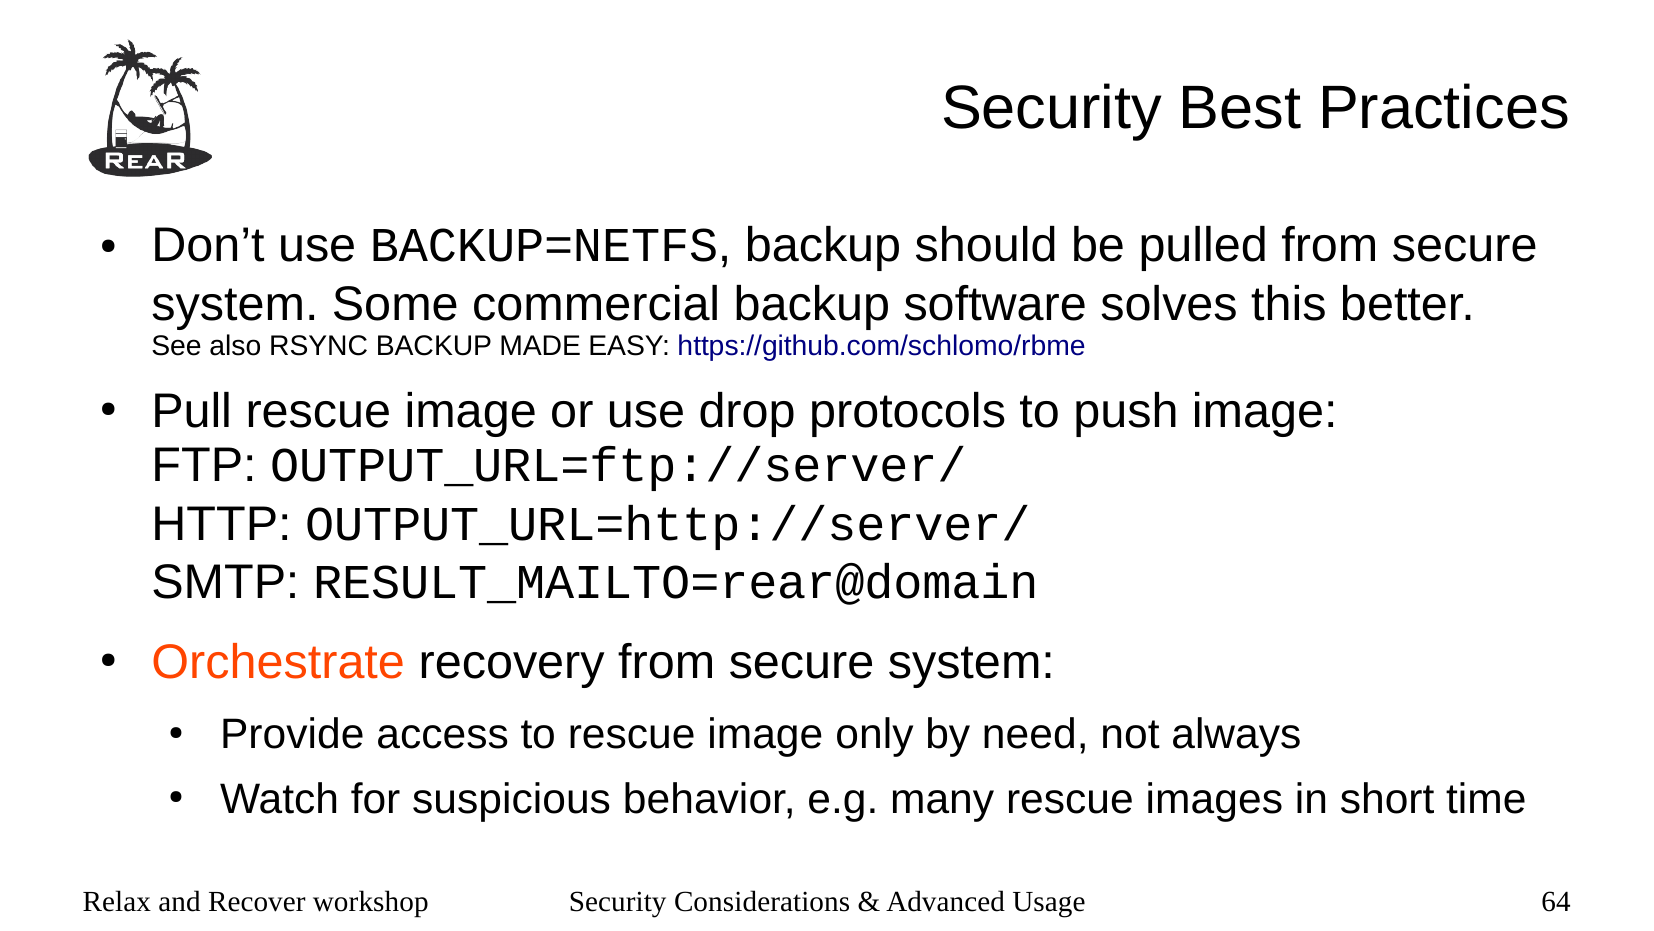

# Security Best Practices
Don’t use BACKUP=NETFS, backup should be pulled from secure system. Some commercial backup software solves this better.
See also RSYNC BACKUP MADE EASY: https://github.com/schlomo/rbme
Pull rescue image or use drop protocols to push image:
FTP: OUTPUT_URL=ftp://server/
HTTP: OUTPUT_URL=http://server/
SMTP: RESULT_MAILTO=rear@domain
Orchestrate recovery from secure system:
Provide access to rescue image only by need, not always
Watch for suspicious behavior, e.g. many rescue images in short time
Relax and Recover workshop
Security Considerations & Advanced Usage
64